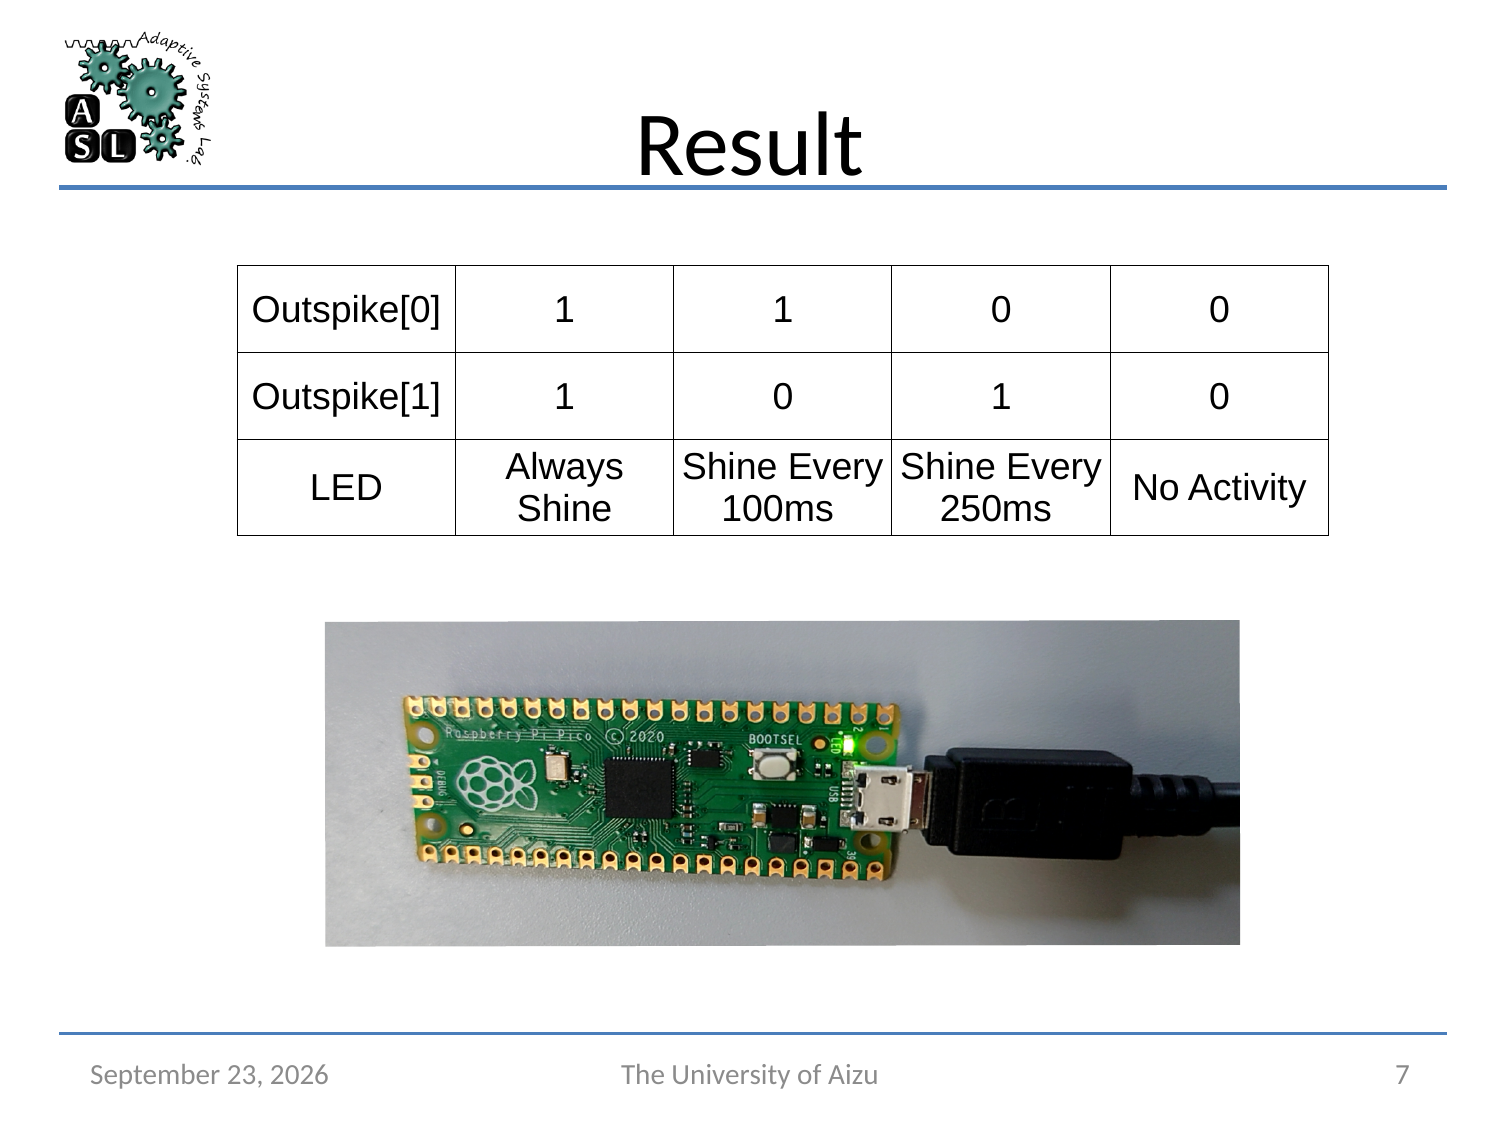

# Result
| Outspike[0] | 1 | 1 | 0 | 0 |
| --- | --- | --- | --- | --- |
| Outspike[1] | 1 | 0 | 1 | 0 |
| LED | Always Shine | Shine Every 100ms | Shine Every 250ms | No Activity |
The University of Aizu